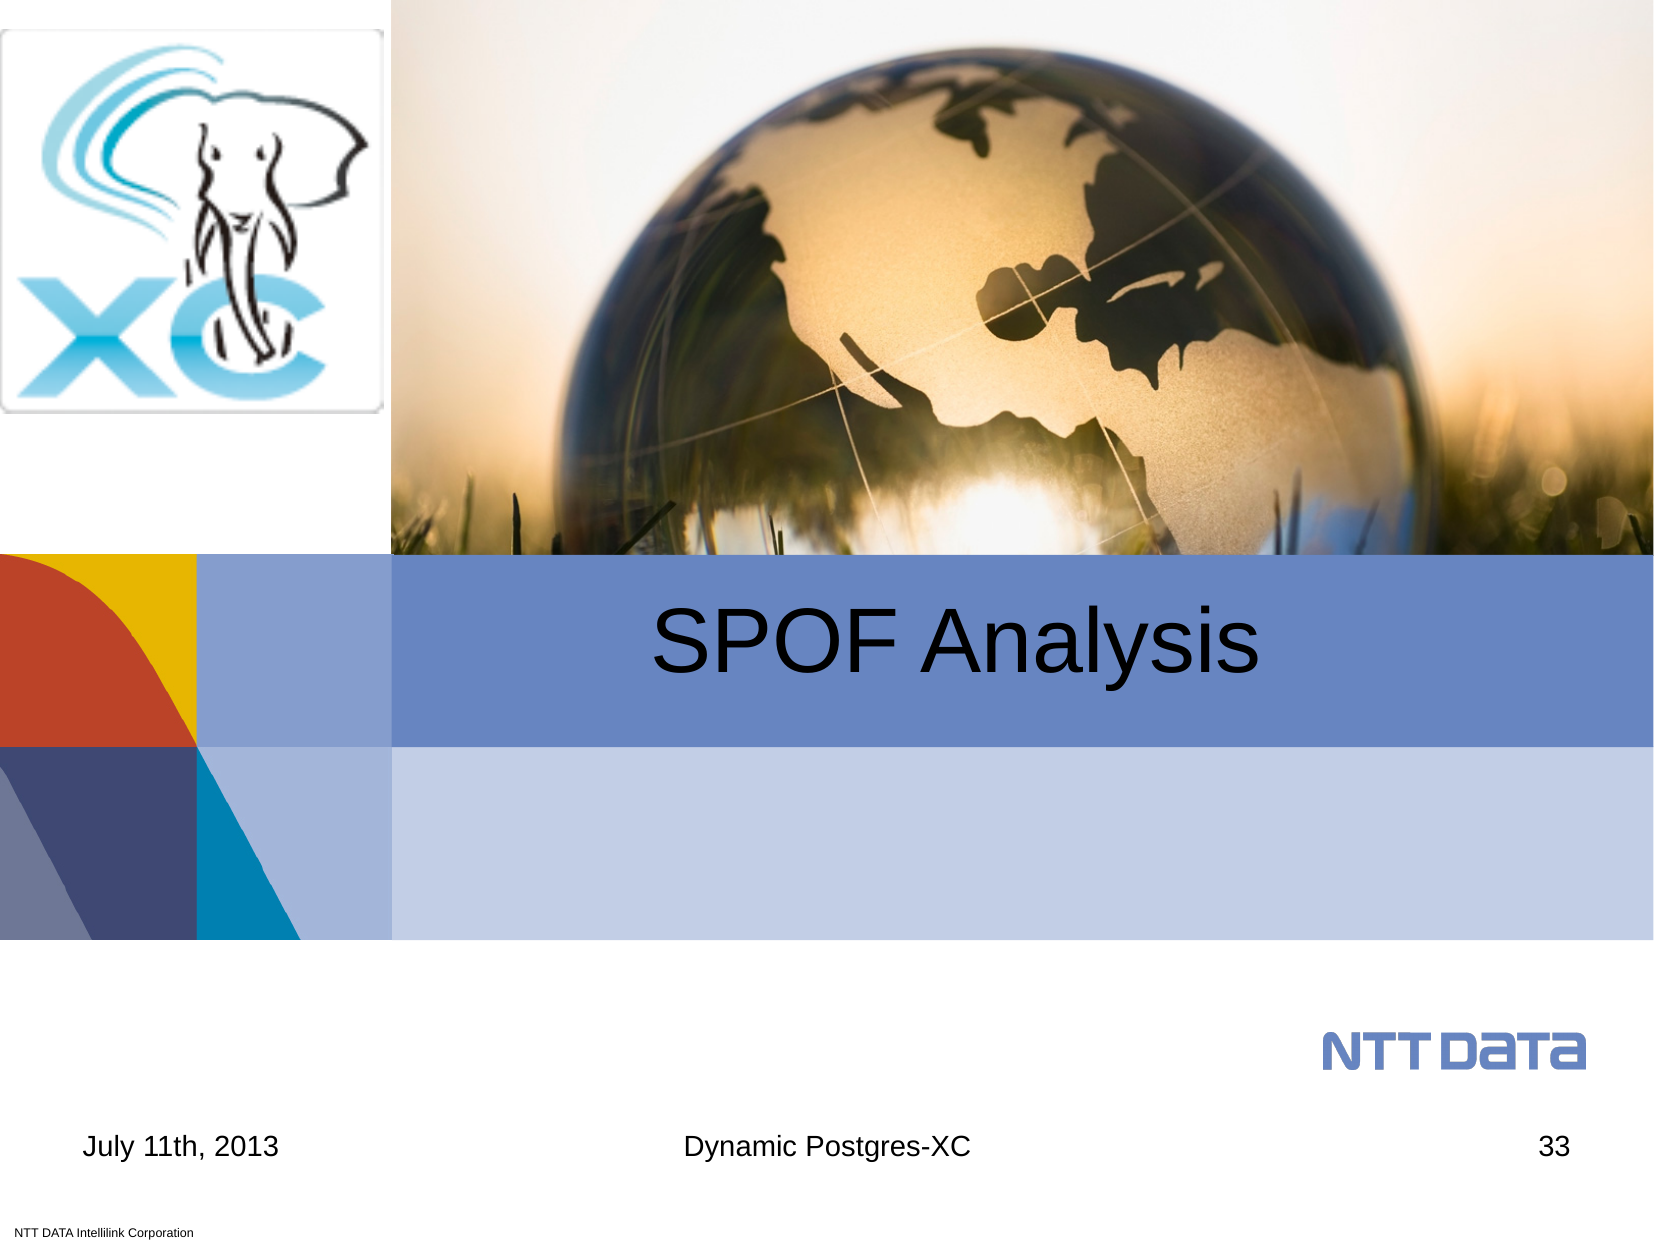

# SPOF Analysis
July 11th, 2013
Dynamic Postgres-XC
33